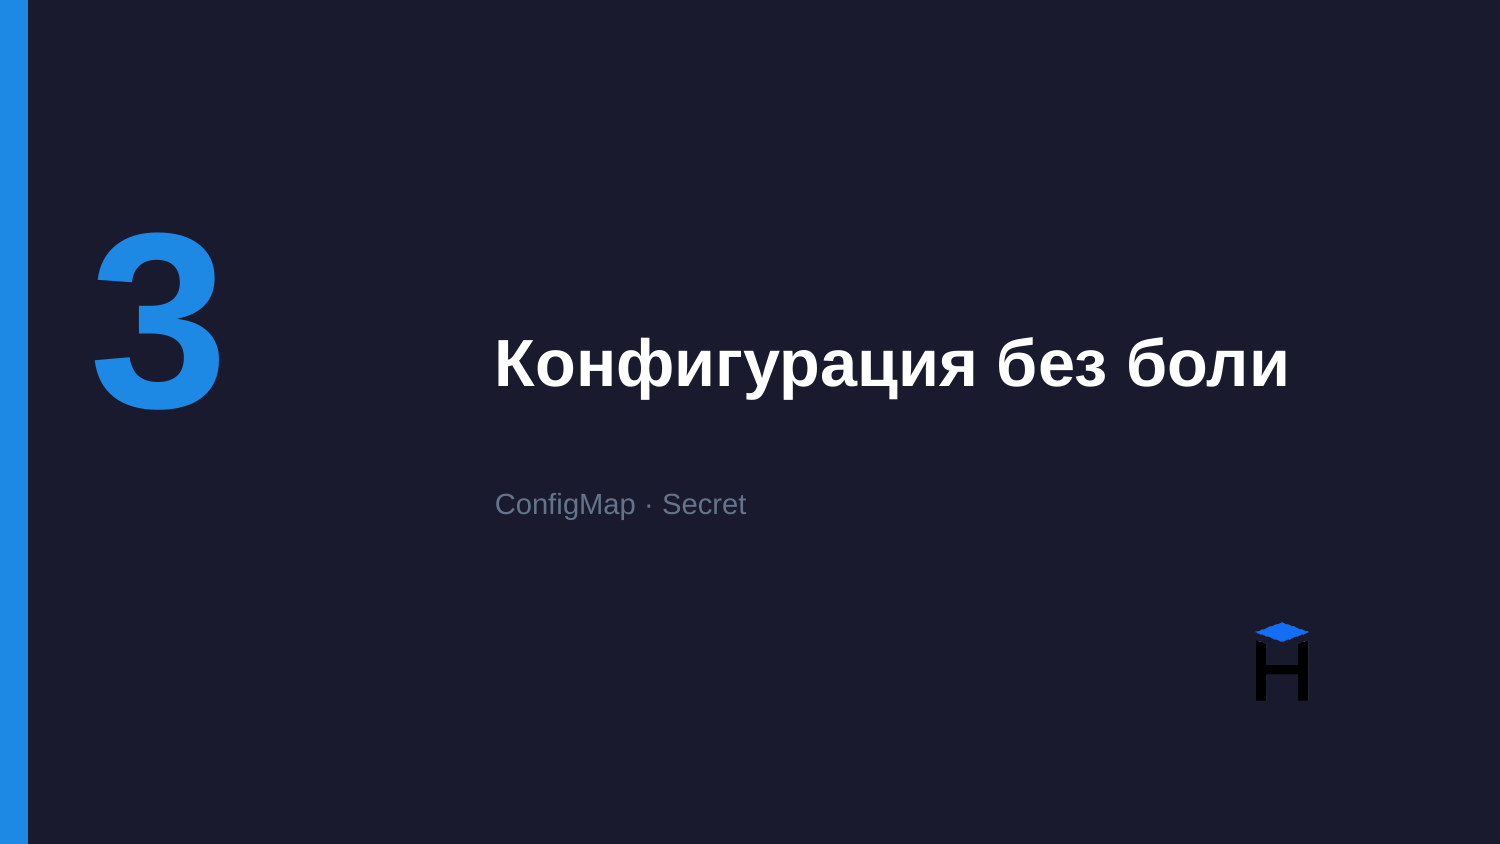

3
Конфигурация без боли
ConfigMap · Secret